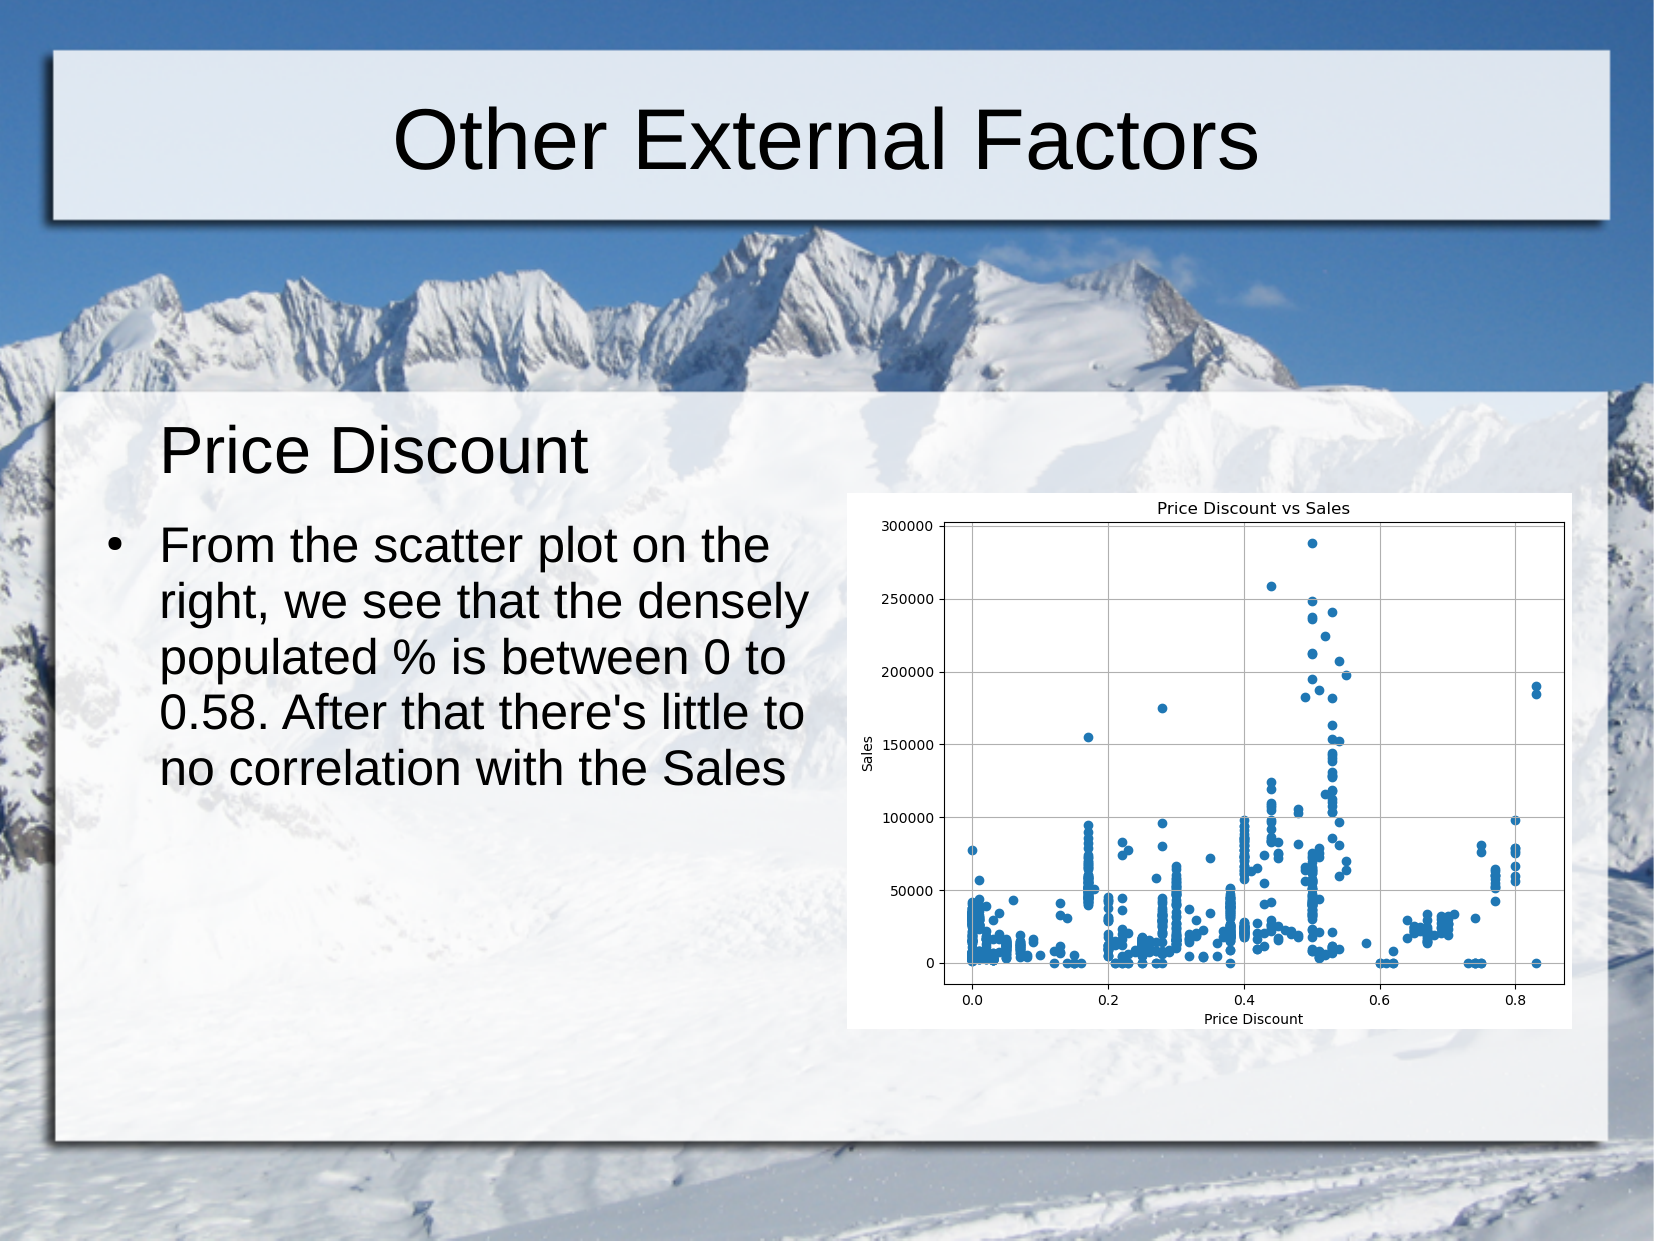

# Other External Factors
Price Discount
From the scatter plot on the right, we see that the densely populated % is between 0 to 0.58. After that there's little to no correlation with the Sales